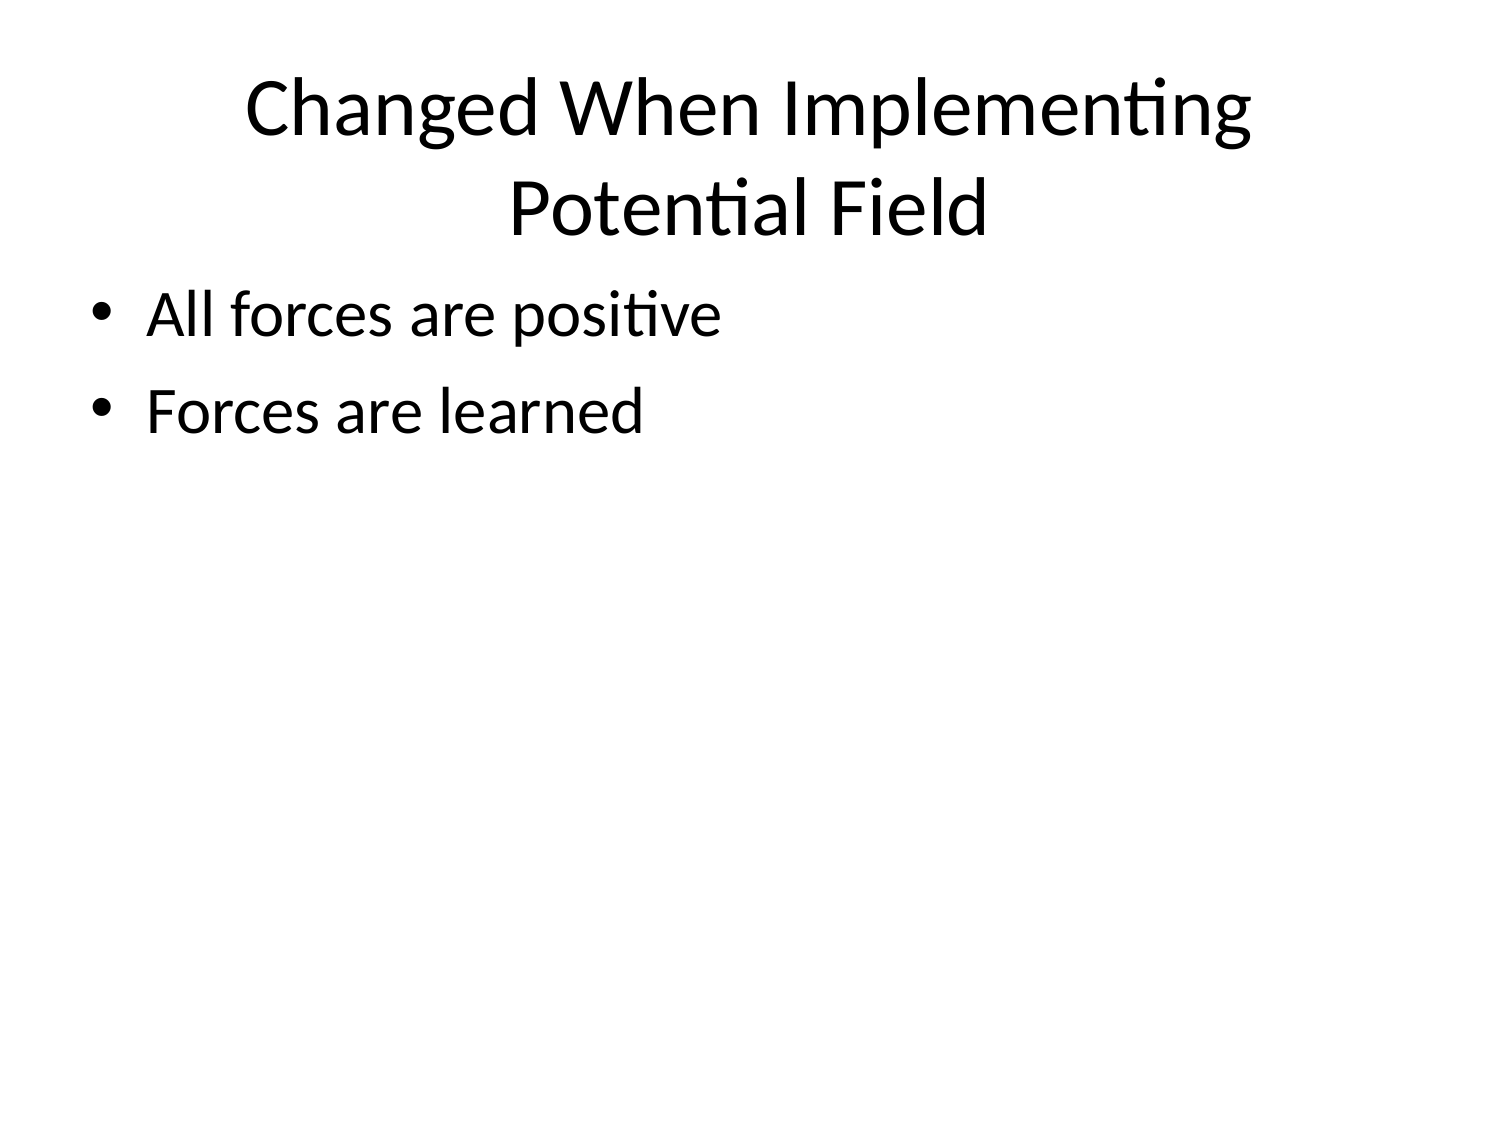

# Changed When Implementing Potential Field
All forces are positive
Forces are learned